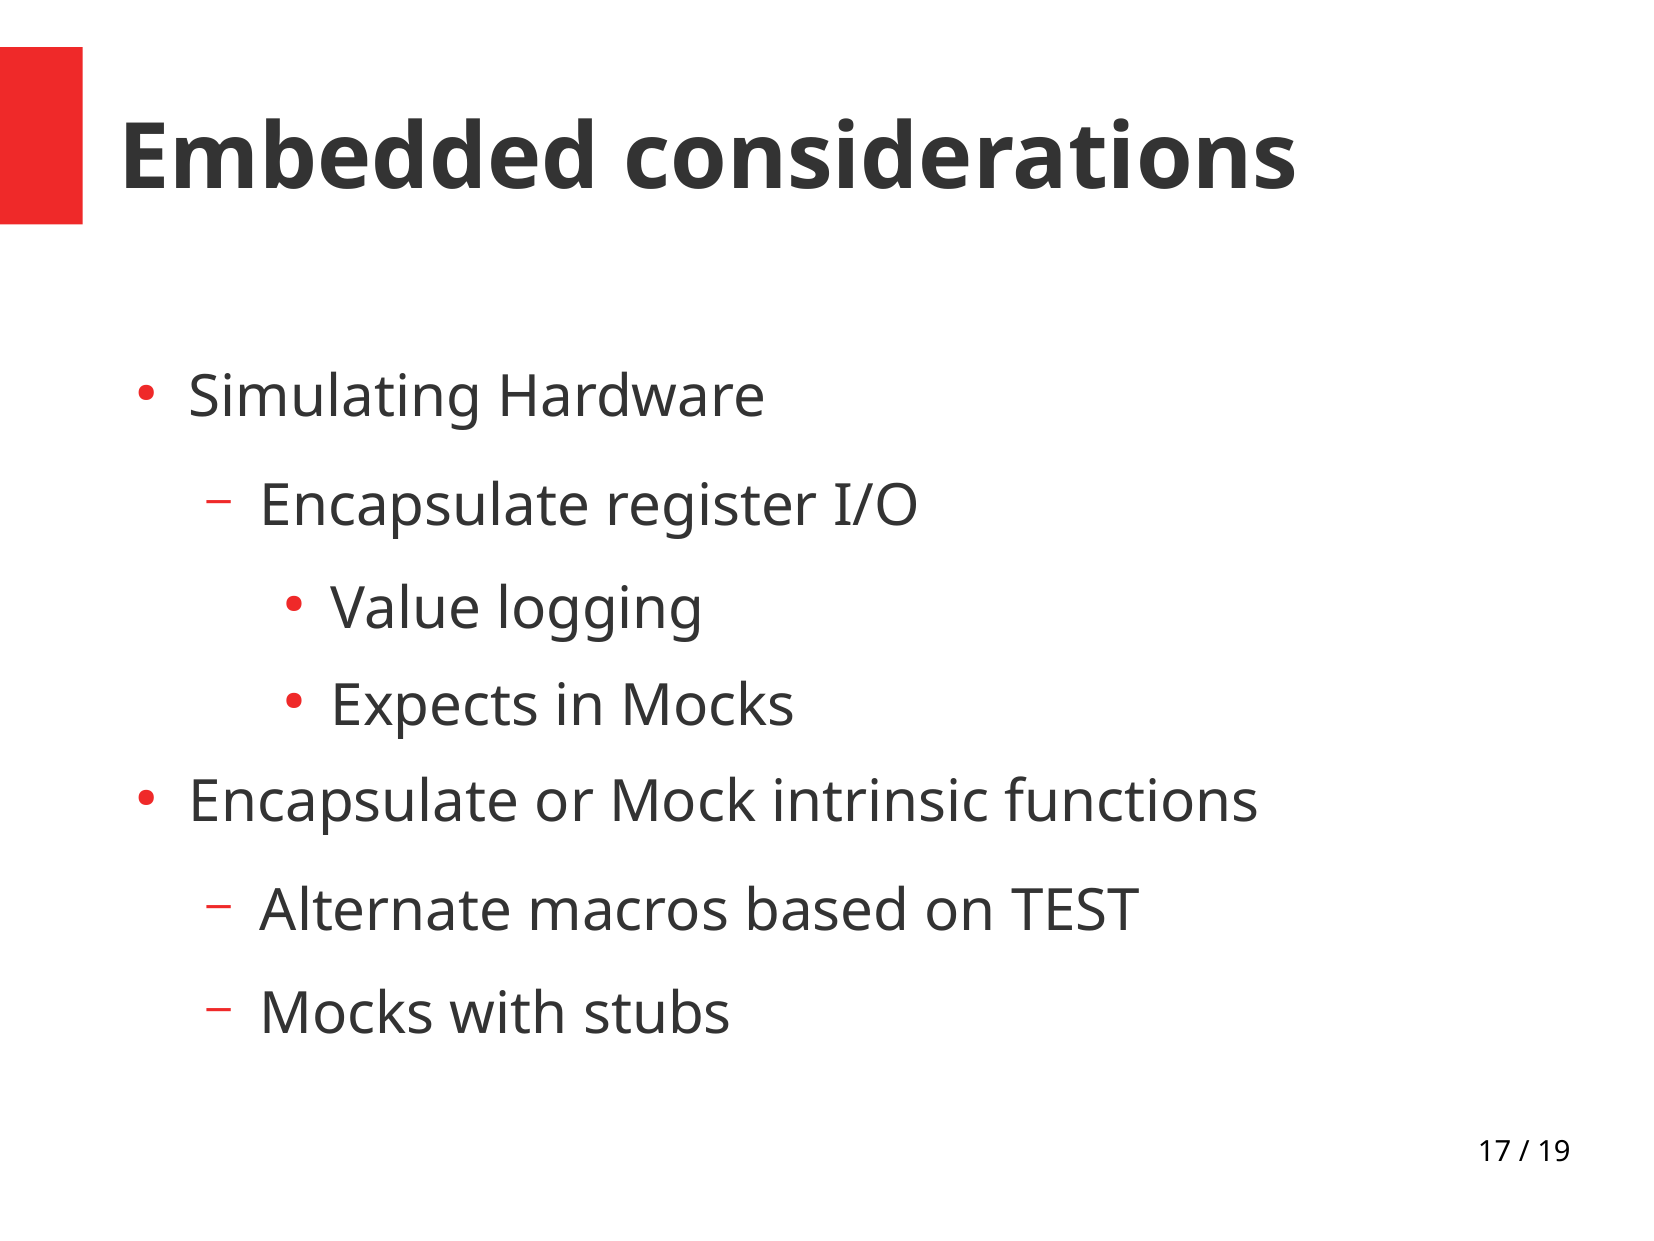

# Embedded considerations
Simulating Hardware
Encapsulate register I/O
Value logging
Expects in Mocks
Encapsulate or Mock intrinsic functions
Alternate macros based on TEST
Mocks with stubs
17